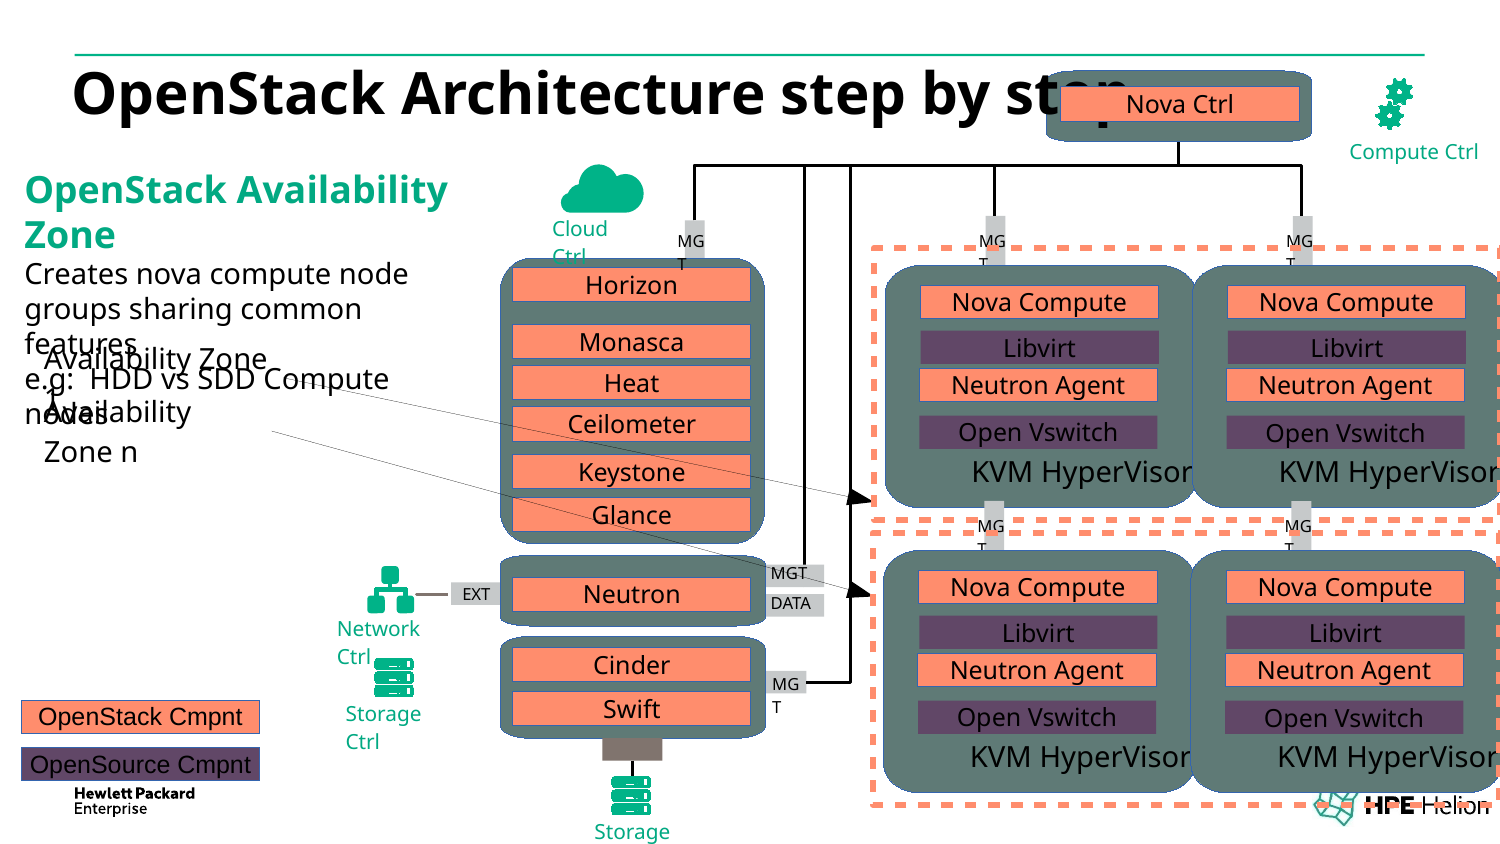

# OpenStack Architecture step by step
Compute Ctrl
Nova Ctrl
Cloud Ctrl
OpenStack Availability Zone
Creates nova compute node groups sharing common features
e.g: HDD vs SDD Compute nodes
MGT
MGT
MGT
 KVM HyperVisor
 KVM HyperVisor
Horizon
Nova Compute
Nova Compute
Monasca
Availability Zone 1
Libvirt
Libvirt
Heat
Neutron Agent
Neutron Agent
Availability Zone n
Ceilometer
Open Vswitch
Open Vswitch
Keystone
Glance
MGT
MGT
 KVM HyperVisor
 KVM HyperVisor
MGT
Network Ctrl
Nova Compute
Nova Compute
EXT
Neutron
DATA
Libvirt
Libvirt
Cinder
Neutron Agent
Neutron Agent
Storage Ctrl
MGT
Swift
OpenStack Cmpnt
Open Vswitch
Open Vswitch
OpenSource Cmpnt
Storage